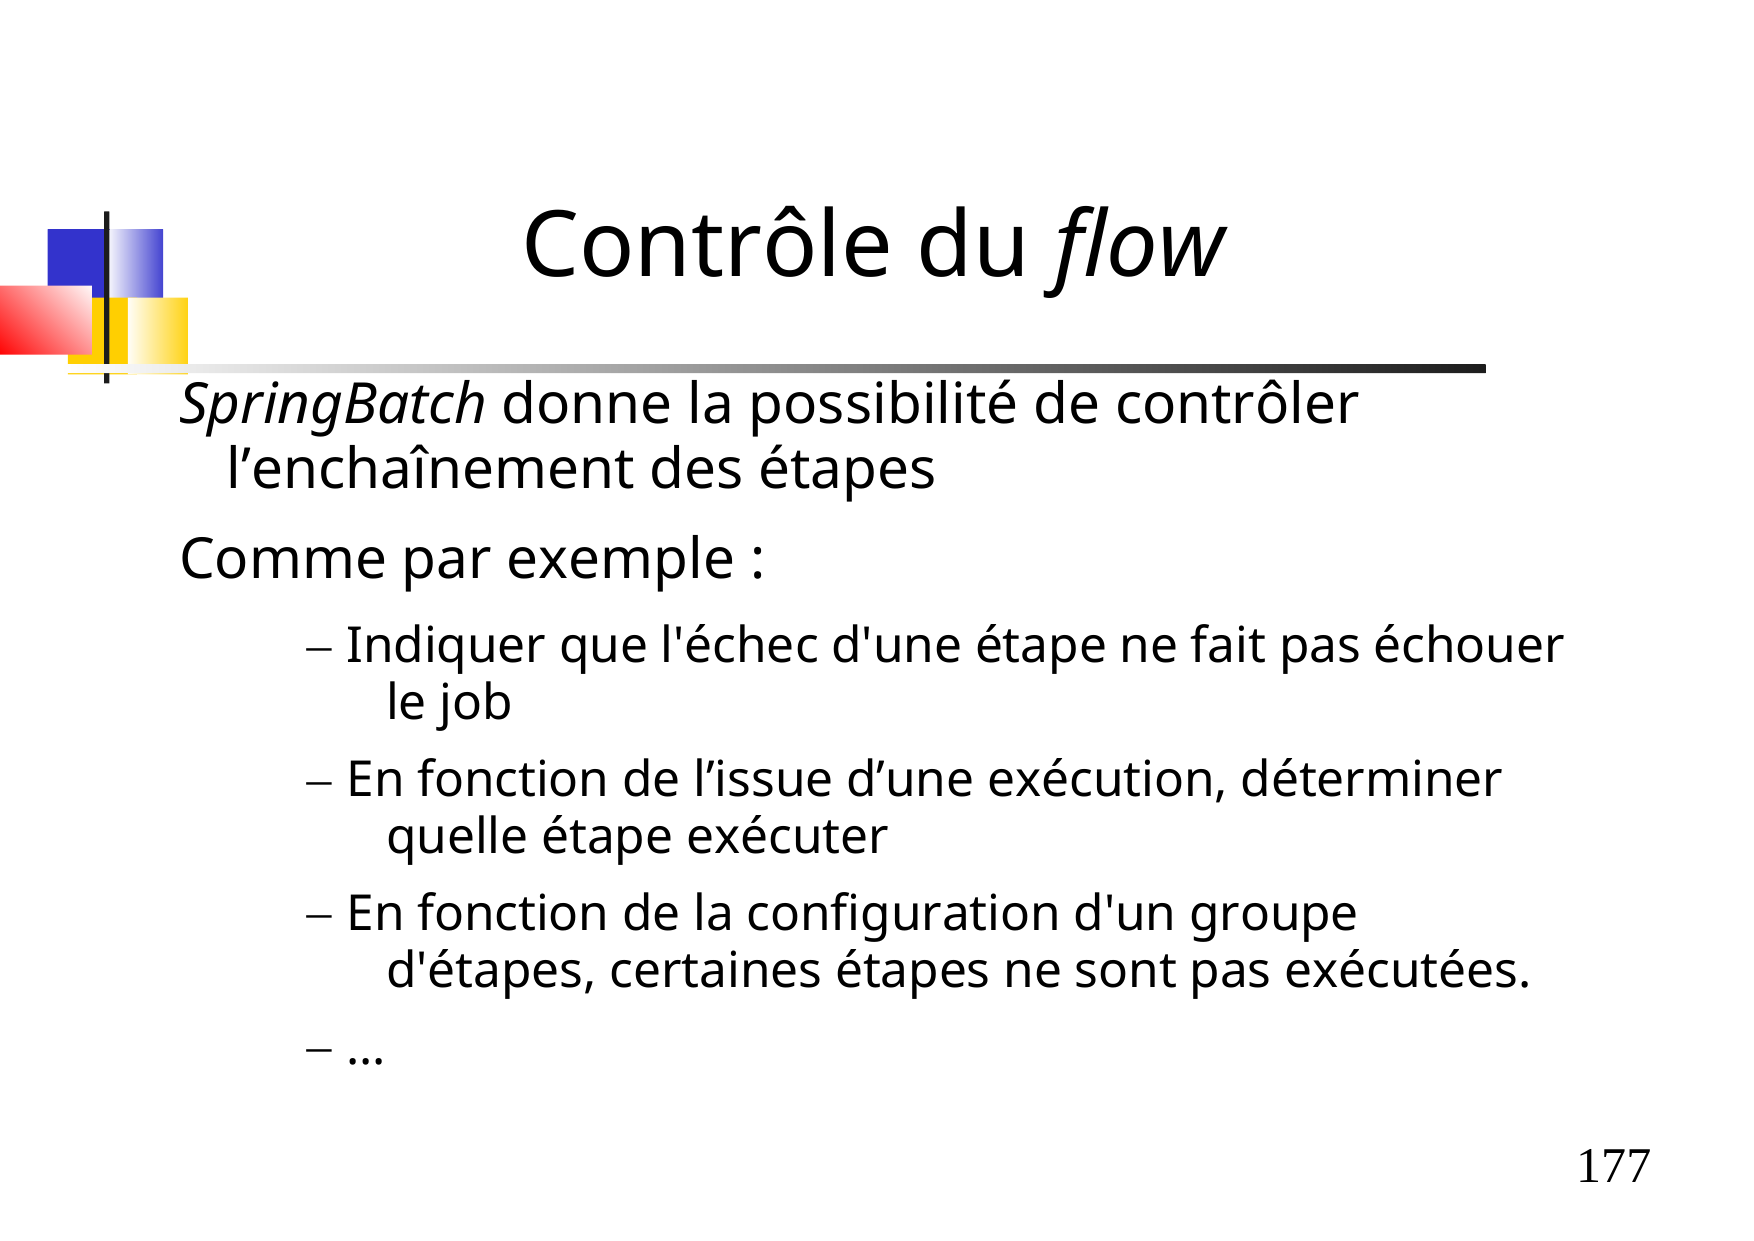

# Contrôle du flow
SpringBatch donne la possibilité de contrôler l’enchaînement des étapes
Comme par exemple :
Indiquer que l'échec d'une étape ne fait pas échouer le job
En fonction de l’issue d’une exécution, déterminer quelle étape exécuter
En fonction de la configuration d'un groupe d'étapes, certaines étapes ne sont pas exécutées.
...